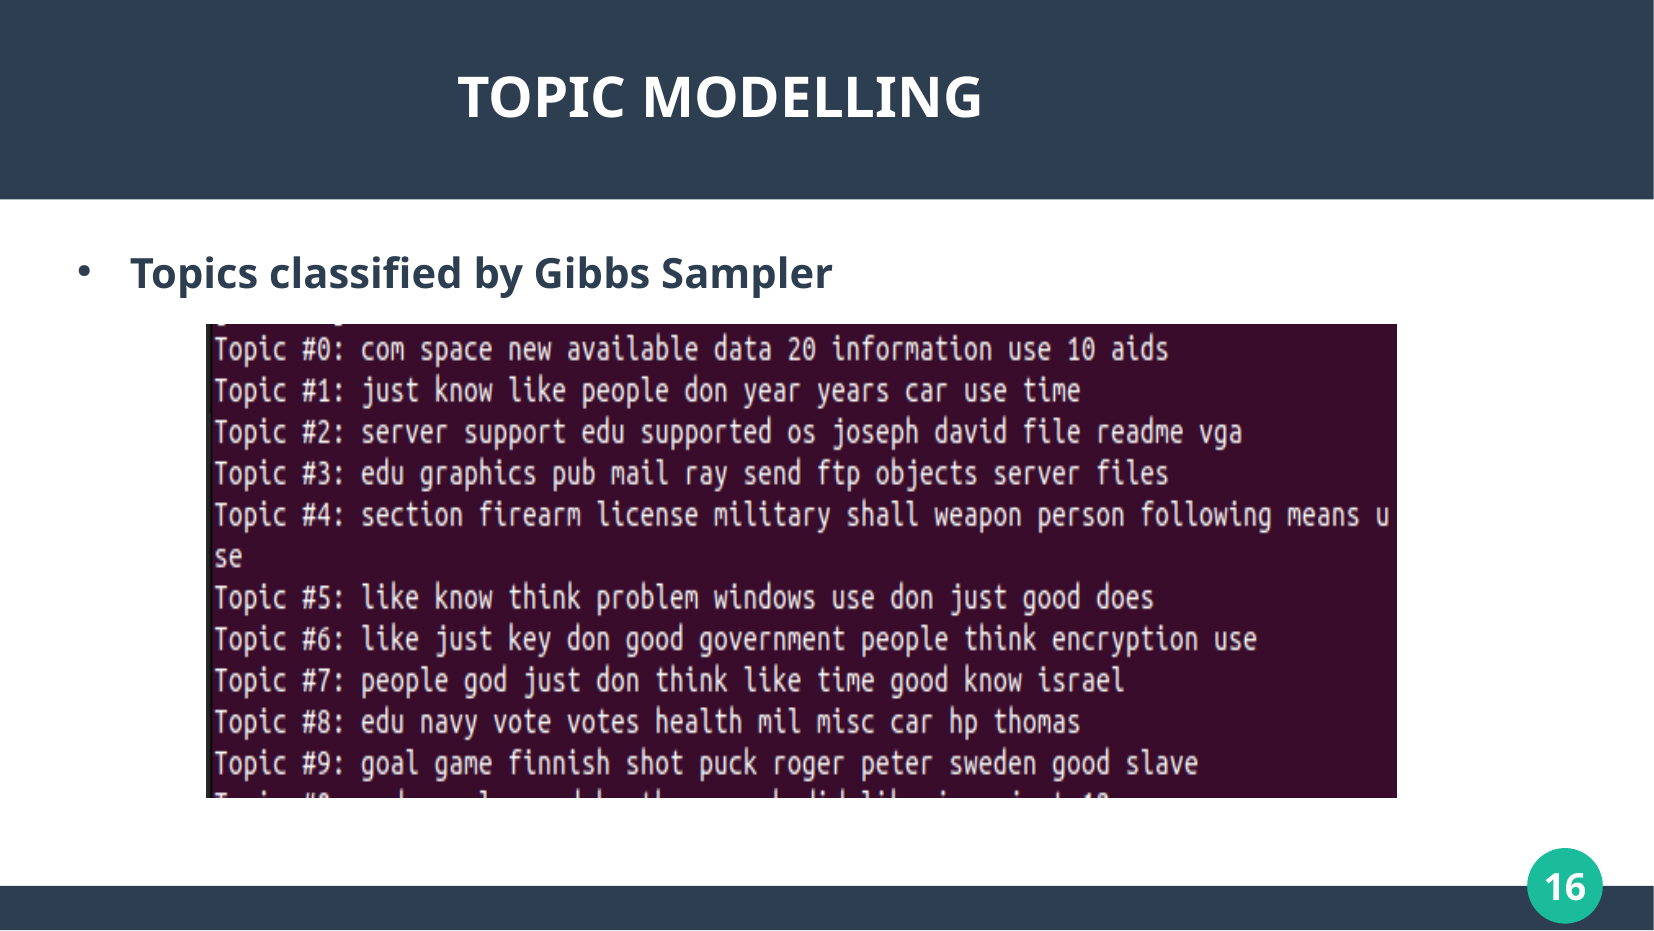

# TOPIC MODELLING
Topics classified by Gibbs Sampler